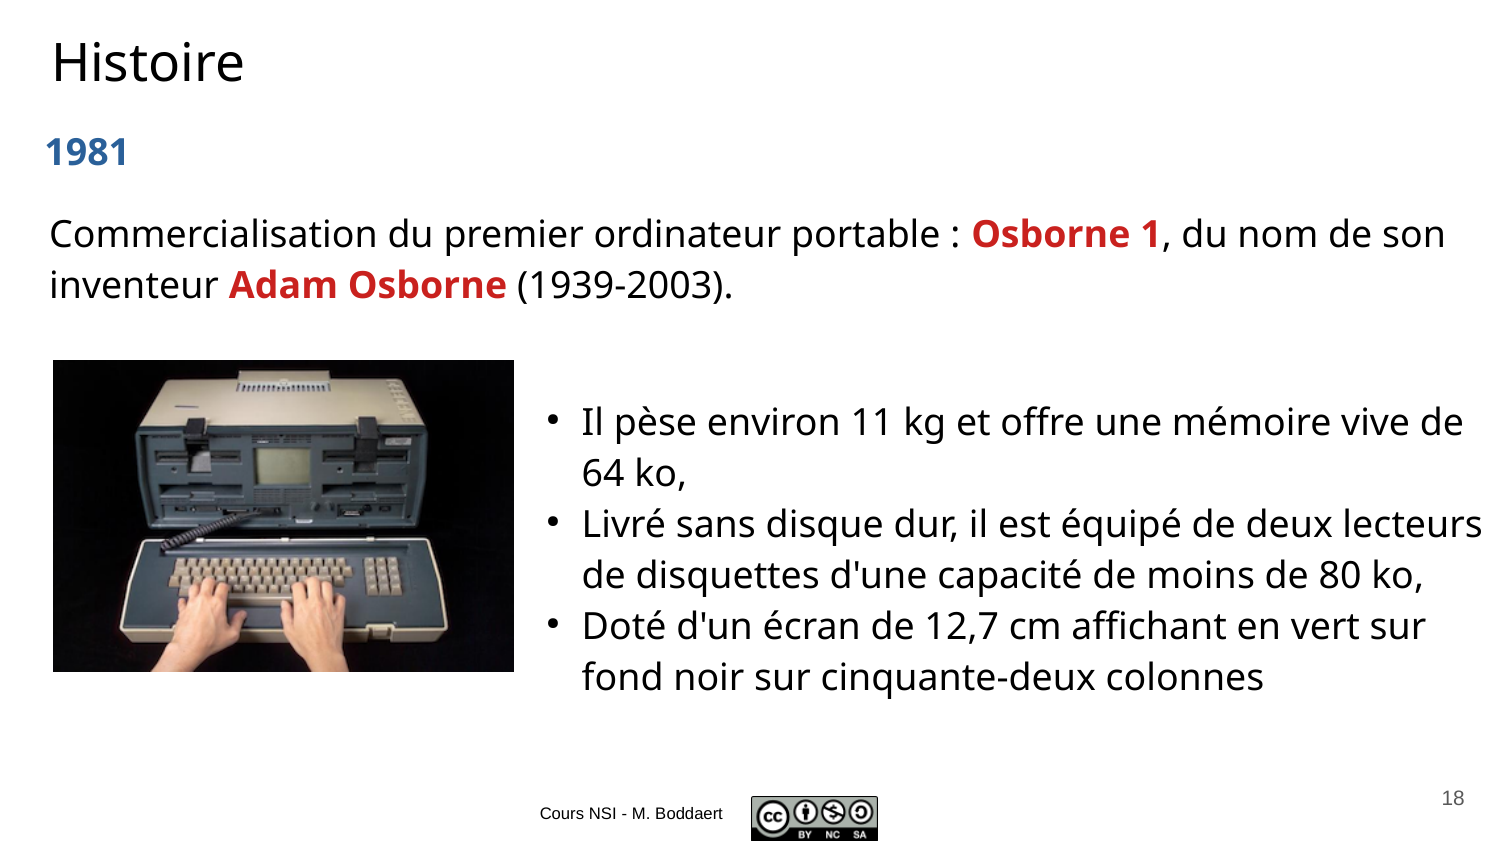

# Histoire
1981
Commercialisation du premier ordinateur portable : Osborne 1, du nom de son inventeur Adam Osborne (1939-2003).
Il pèse environ 11 kg et offre une mémoire vive de 64 ko,
Livré sans disque dur, il est équipé de deux lecteurs de disquettes d'une capacité de moins de 80 ko,
Doté d'un écran de 12,7 cm affichant en vert sur fond noir sur cinquante-deux colonnes